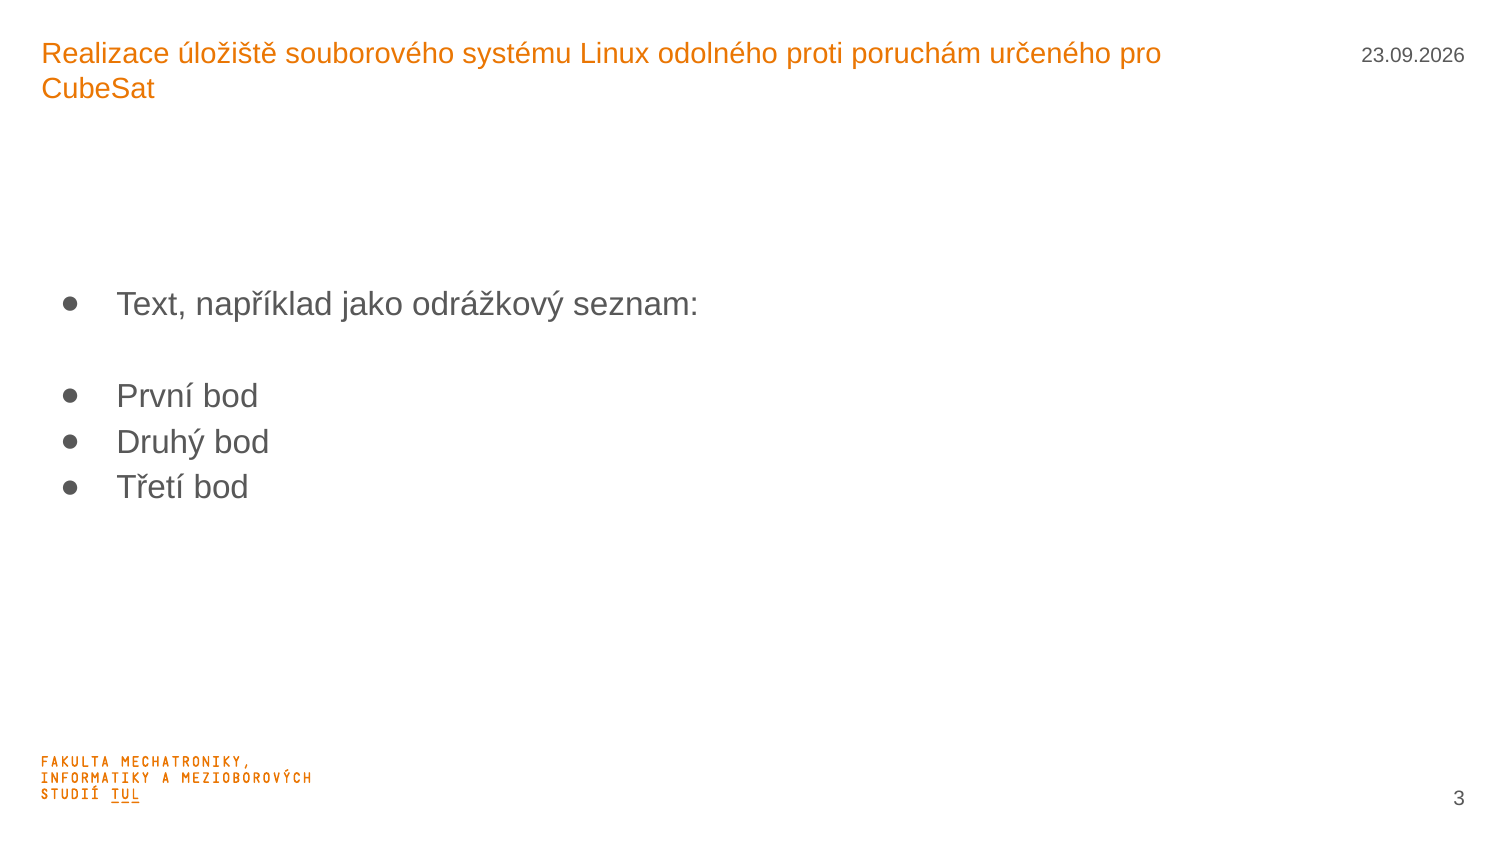

Realizace úložiště souborového systému Linux odolného proti poruchám určeného pro CubeSat
#
Text, například jako odrážkový seznam:
První bod
Druhý bod
Třetí bod